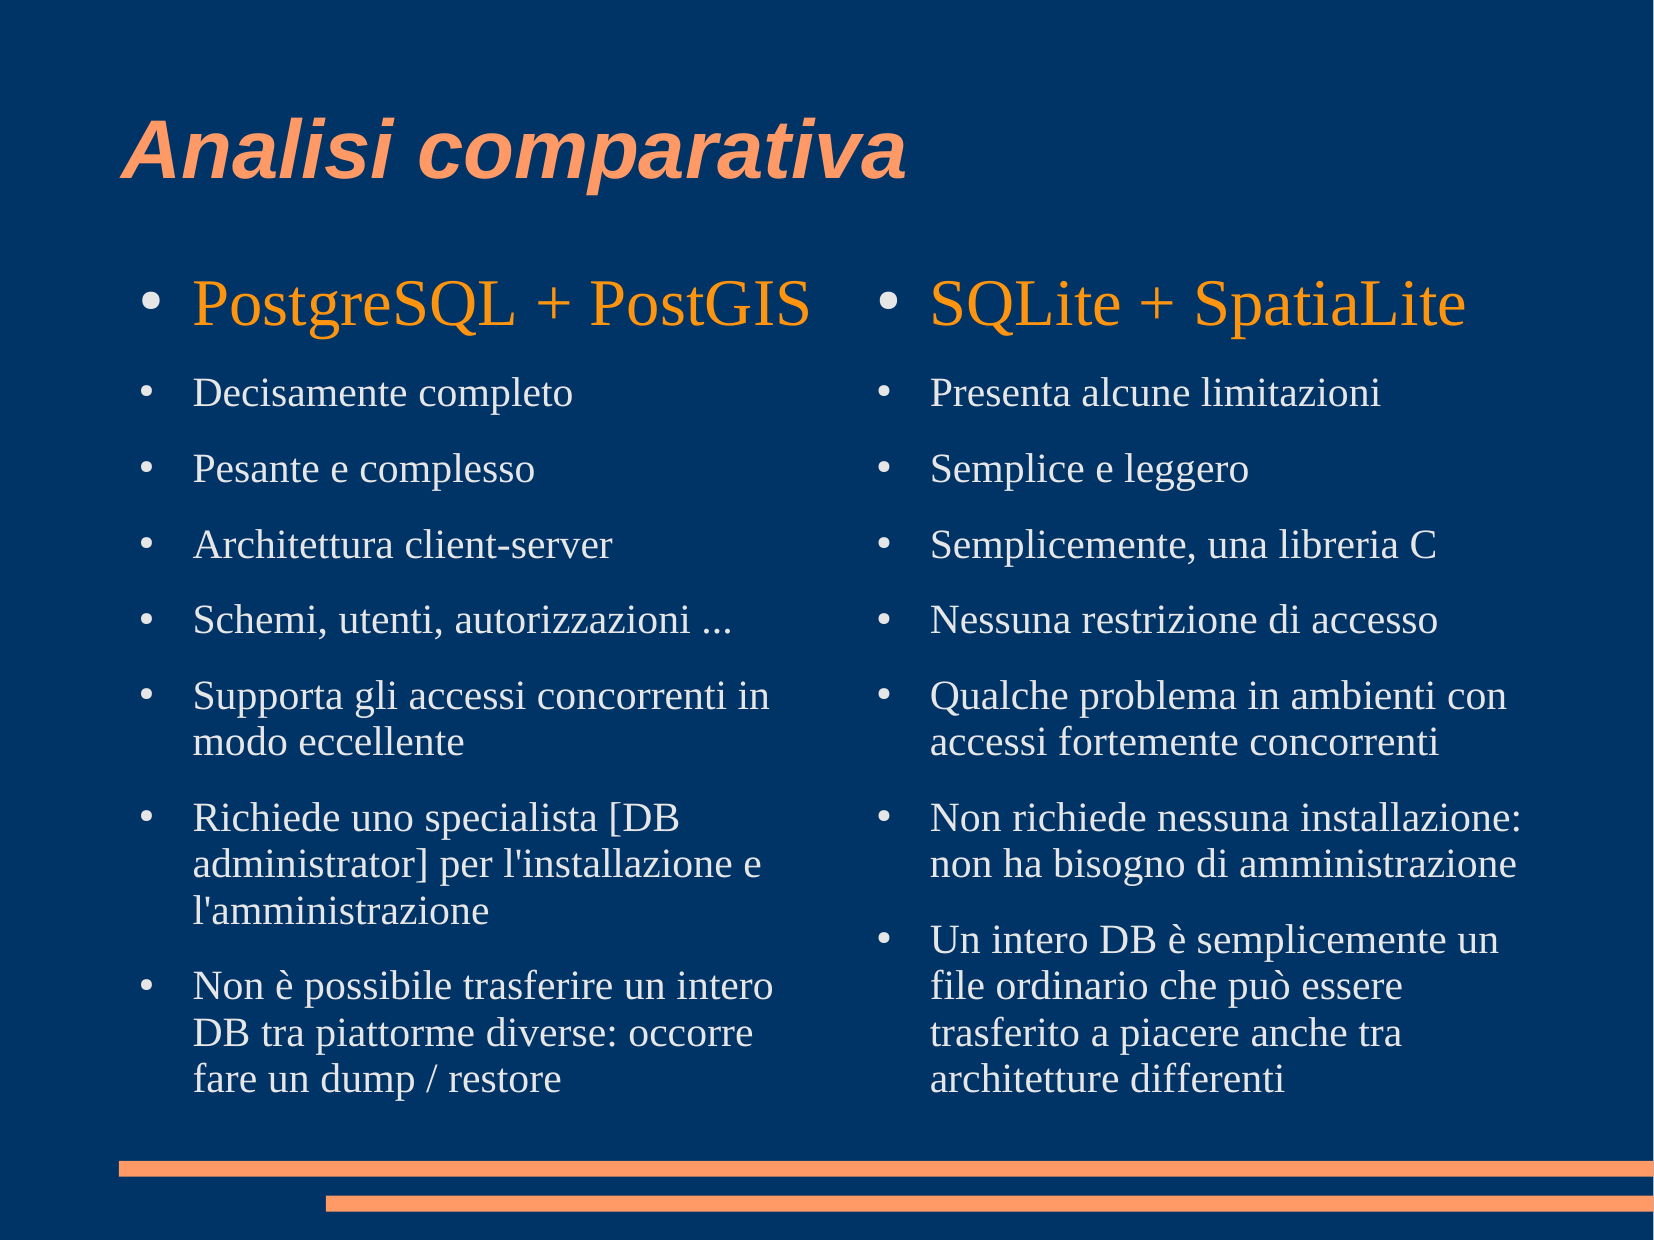

# Analisi comparativa
PostgreSQL + PostGIS
Decisamente completo
Pesante e complesso
Architettura client-server
Schemi, utenti, autorizzazioni ...
Supporta gli accessi concorrenti in modo eccellente
Richiede uno specialista [DB administrator] per l'installazione e l'amministrazione
Non è possibile trasferire un intero DB tra piattorme diverse: occorre fare un dump / restore
SQLite + SpatiaLite
Presenta alcune limitazioni
Semplice e leggero
Semplicemente, una libreria C
Nessuna restrizione di accesso
Qualche problema in ambienti con accessi fortemente concorrenti
Non richiede nessuna installazione: non ha bisogno di amministrazione
Un intero DB è semplicemente un file ordinario che può essere trasferito a piacere anche tra architetture differenti